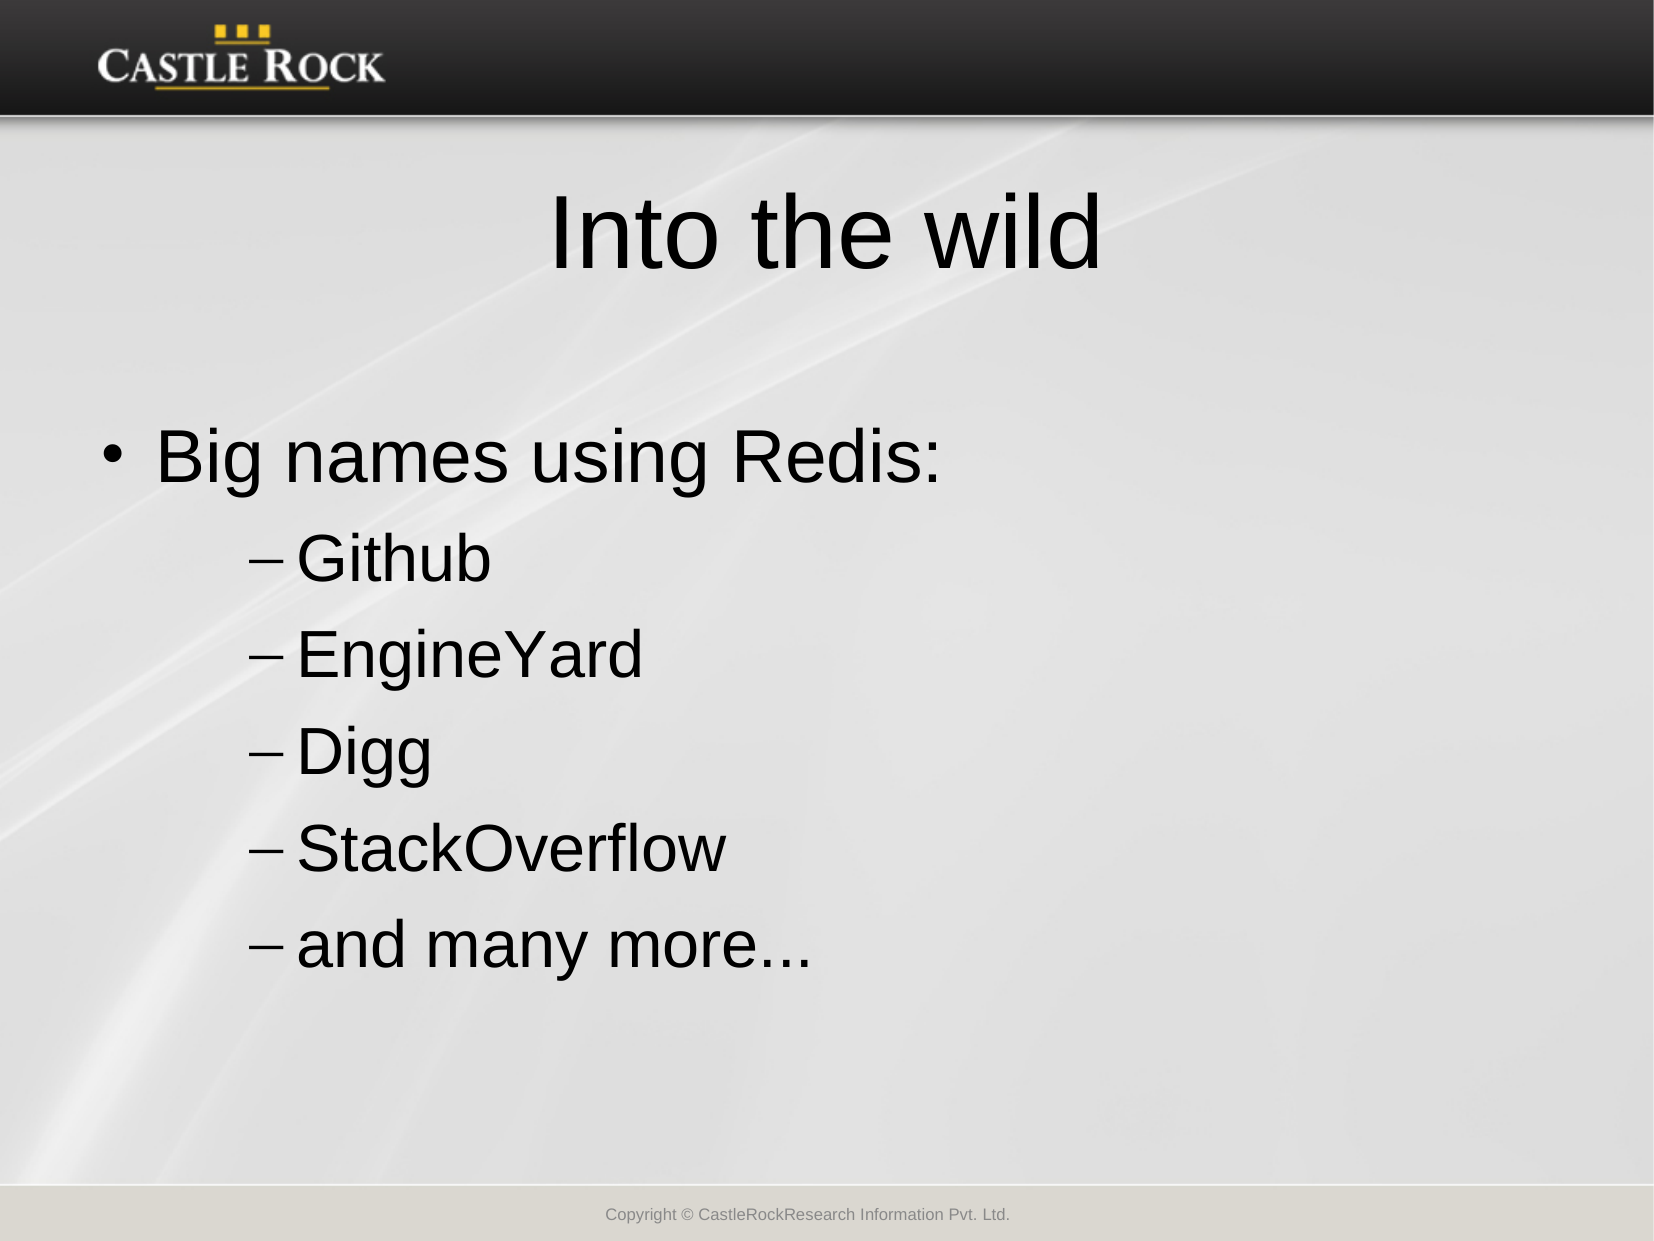

# Into the wild
Big names using Redis:
Github
EngineYard
Digg
StackOverflow
and many more...